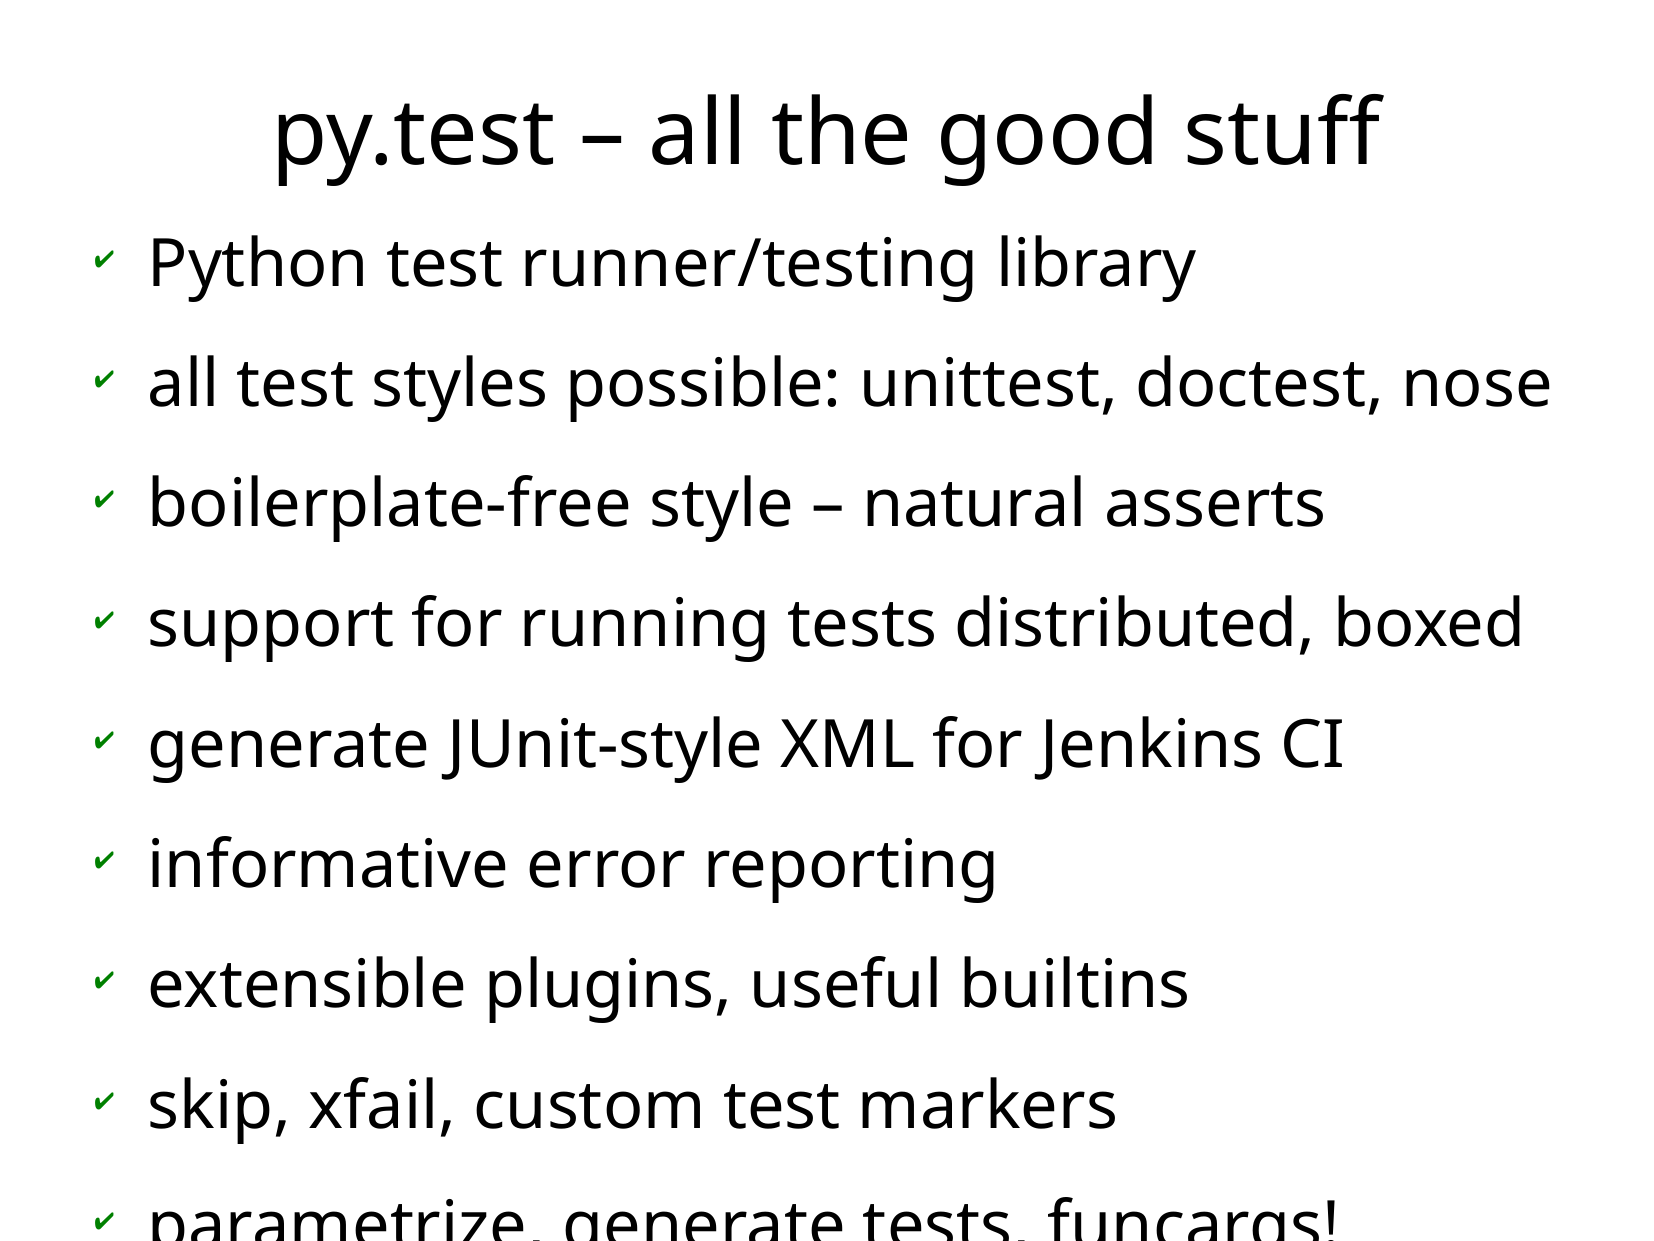

# py.test – all the good stuff
Python test runner/testing library
all test styles possible: unittest, doctest, nose
boilerplate-free style – natural asserts
support for running tests distributed, boxed
generate JUnit-style XML for Jenkins CI
informative error reporting
extensible plugins, useful builtins
skip, xfail, custom test markers
parametrize, generate tests, funcargs!